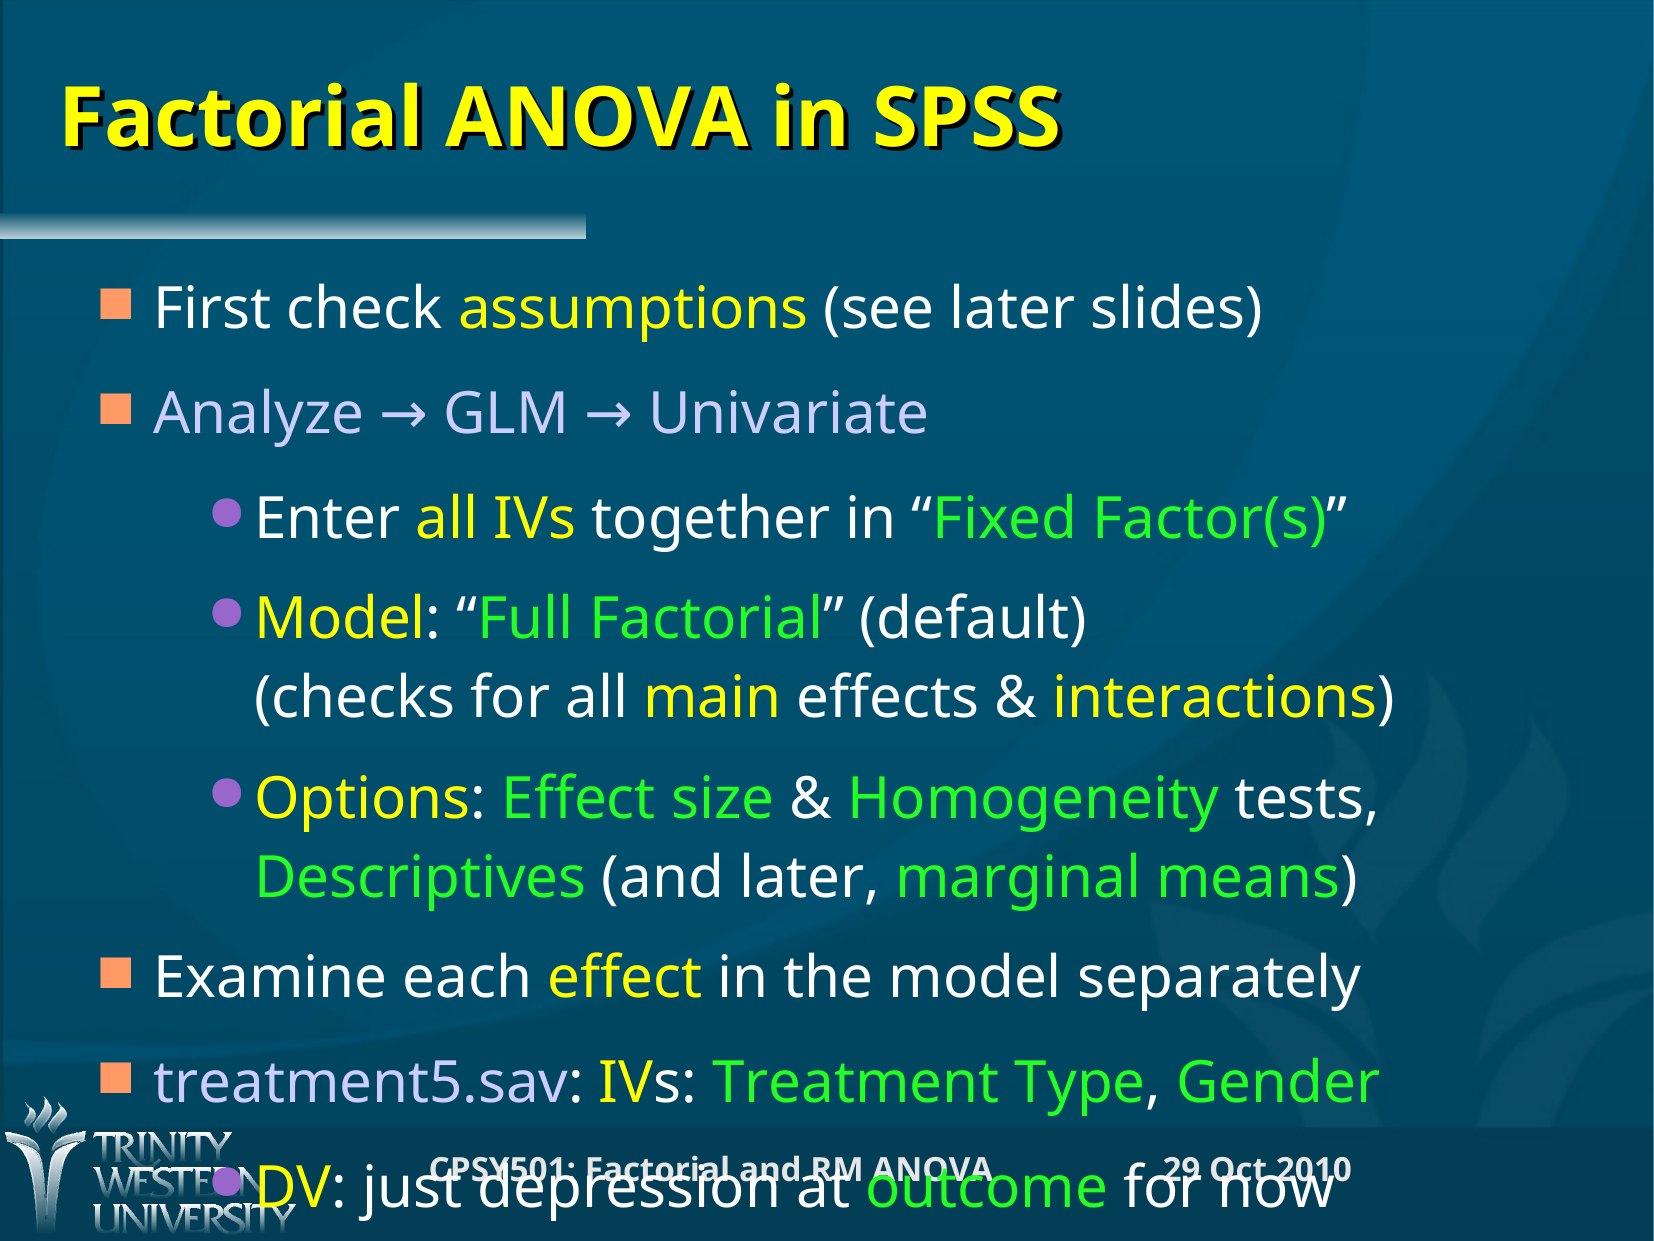

# Factorial ANOVA in SPSS
First check assumptions (see later slides)
Analyze → GLM → Univariate
Enter all IVs together in “Fixed Factor(s)”
Model: “Full Factorial” (default)
(checks for all main effects & interactions)
Options: Effect size & Homogeneity tests,
Descriptives (and later, marginal means)
Examine each effect in the model separately
treatment5.sav: IVs: Treatment Type, Gender
DV: just depression at outcome for now
CPSY501: Factorial and RM ANOVA
29 Oct 2010